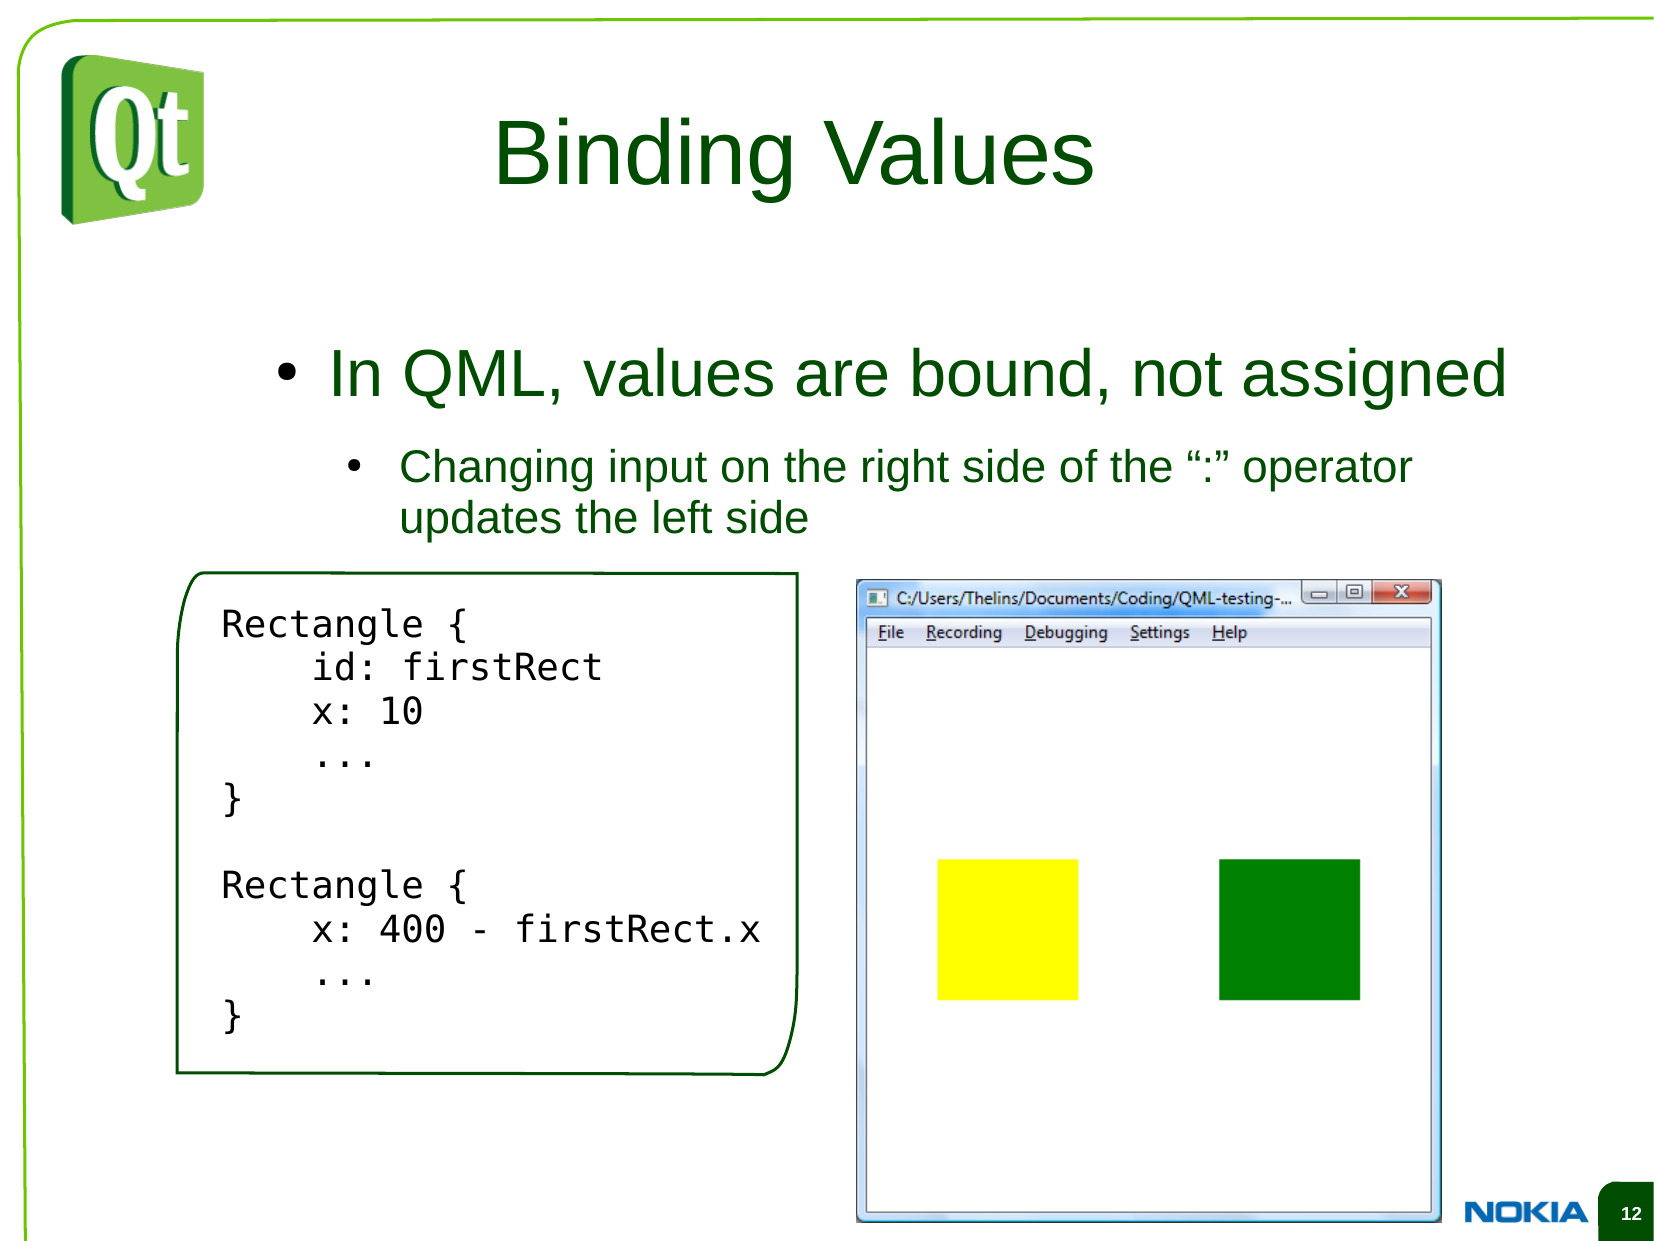

# Binding Values
In QML, values are bound, not assigned
Changing input on the right side of the “:” operator updates the left side
Rectangle {
 id: firstRect
 x: 10
 ...
}
Rectangle {
 x: 400 - firstRect.x
 ...
}